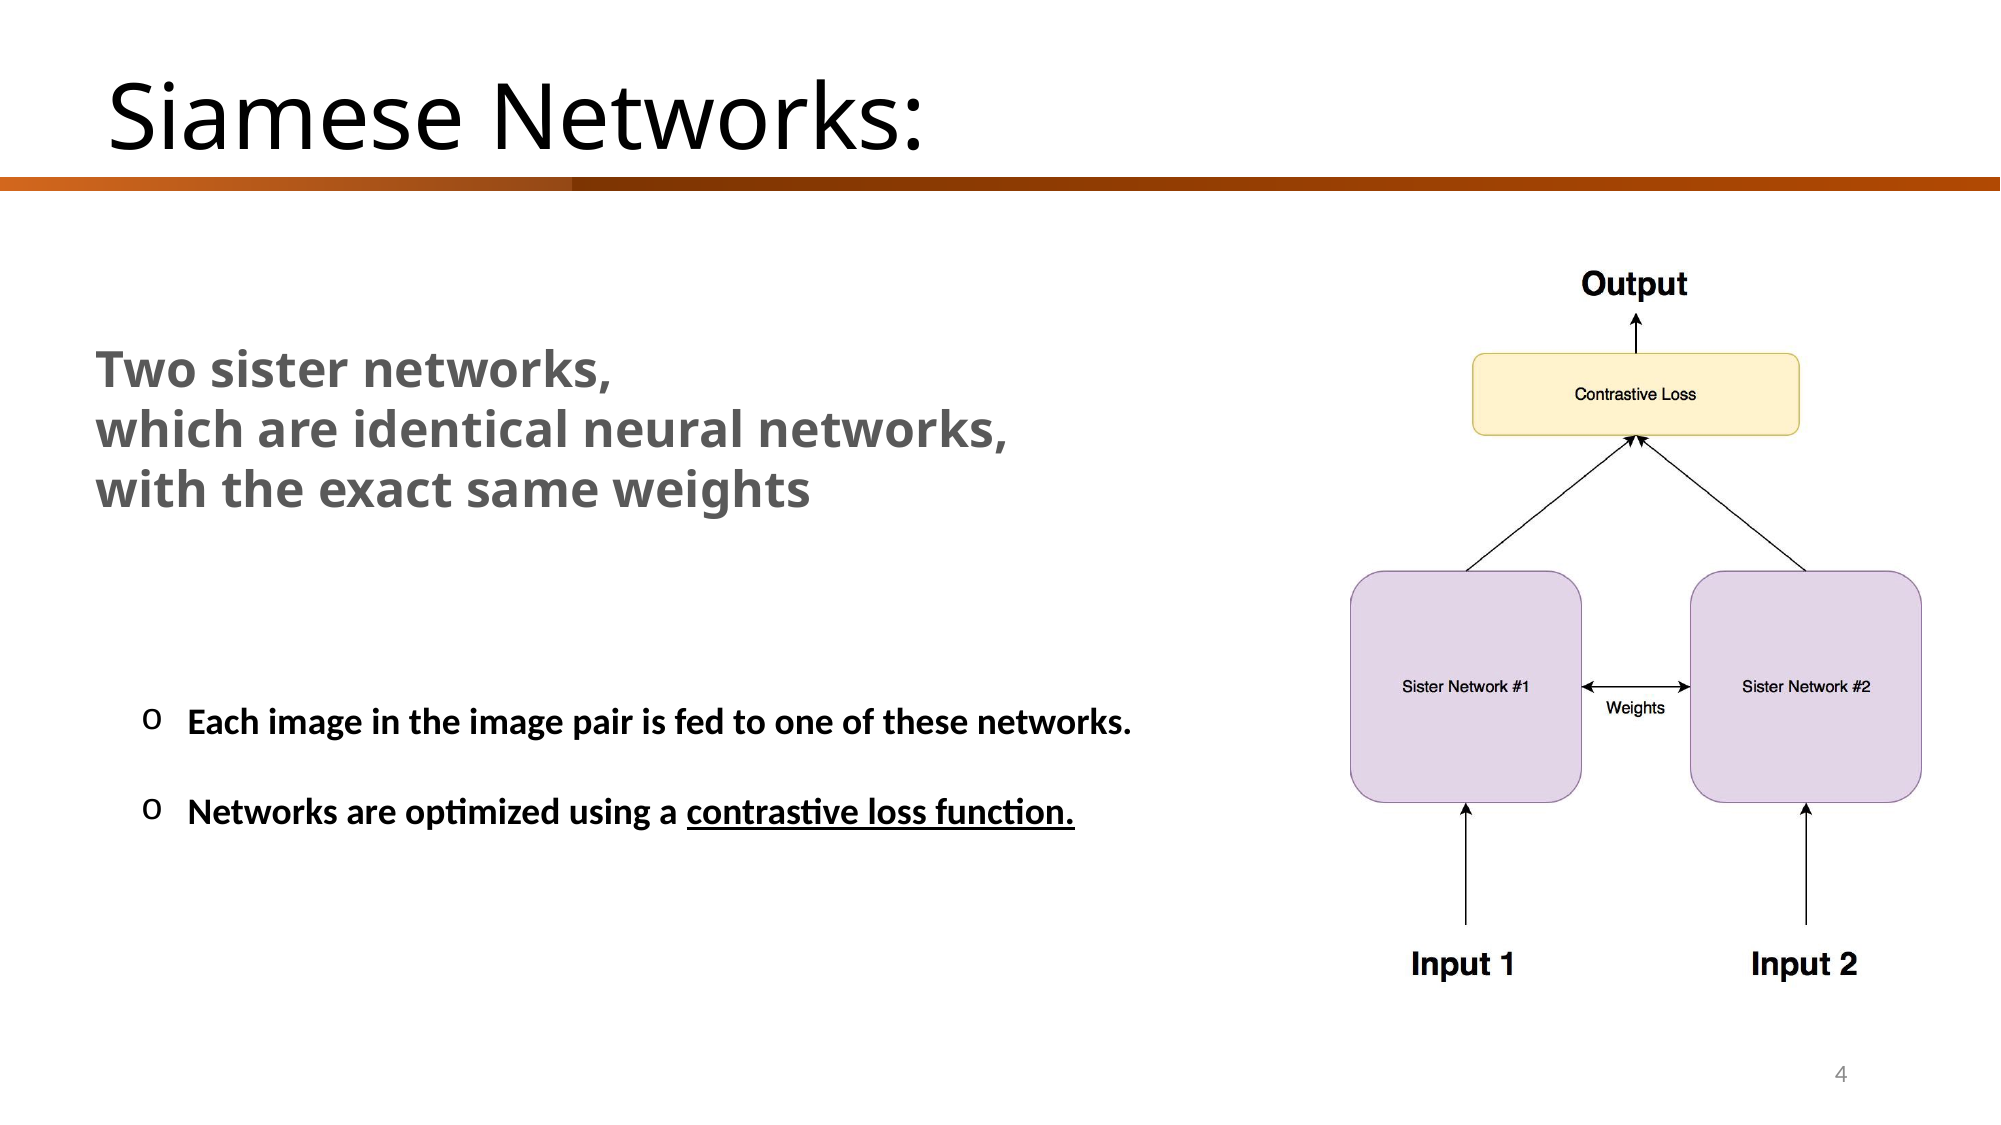

Siamese Networks:
Two sister networks,
which are identical neural networks,
with the exact same weights
Each image in the image pair is fed to one of these networks.
Networks are optimized using a contrastive loss function.